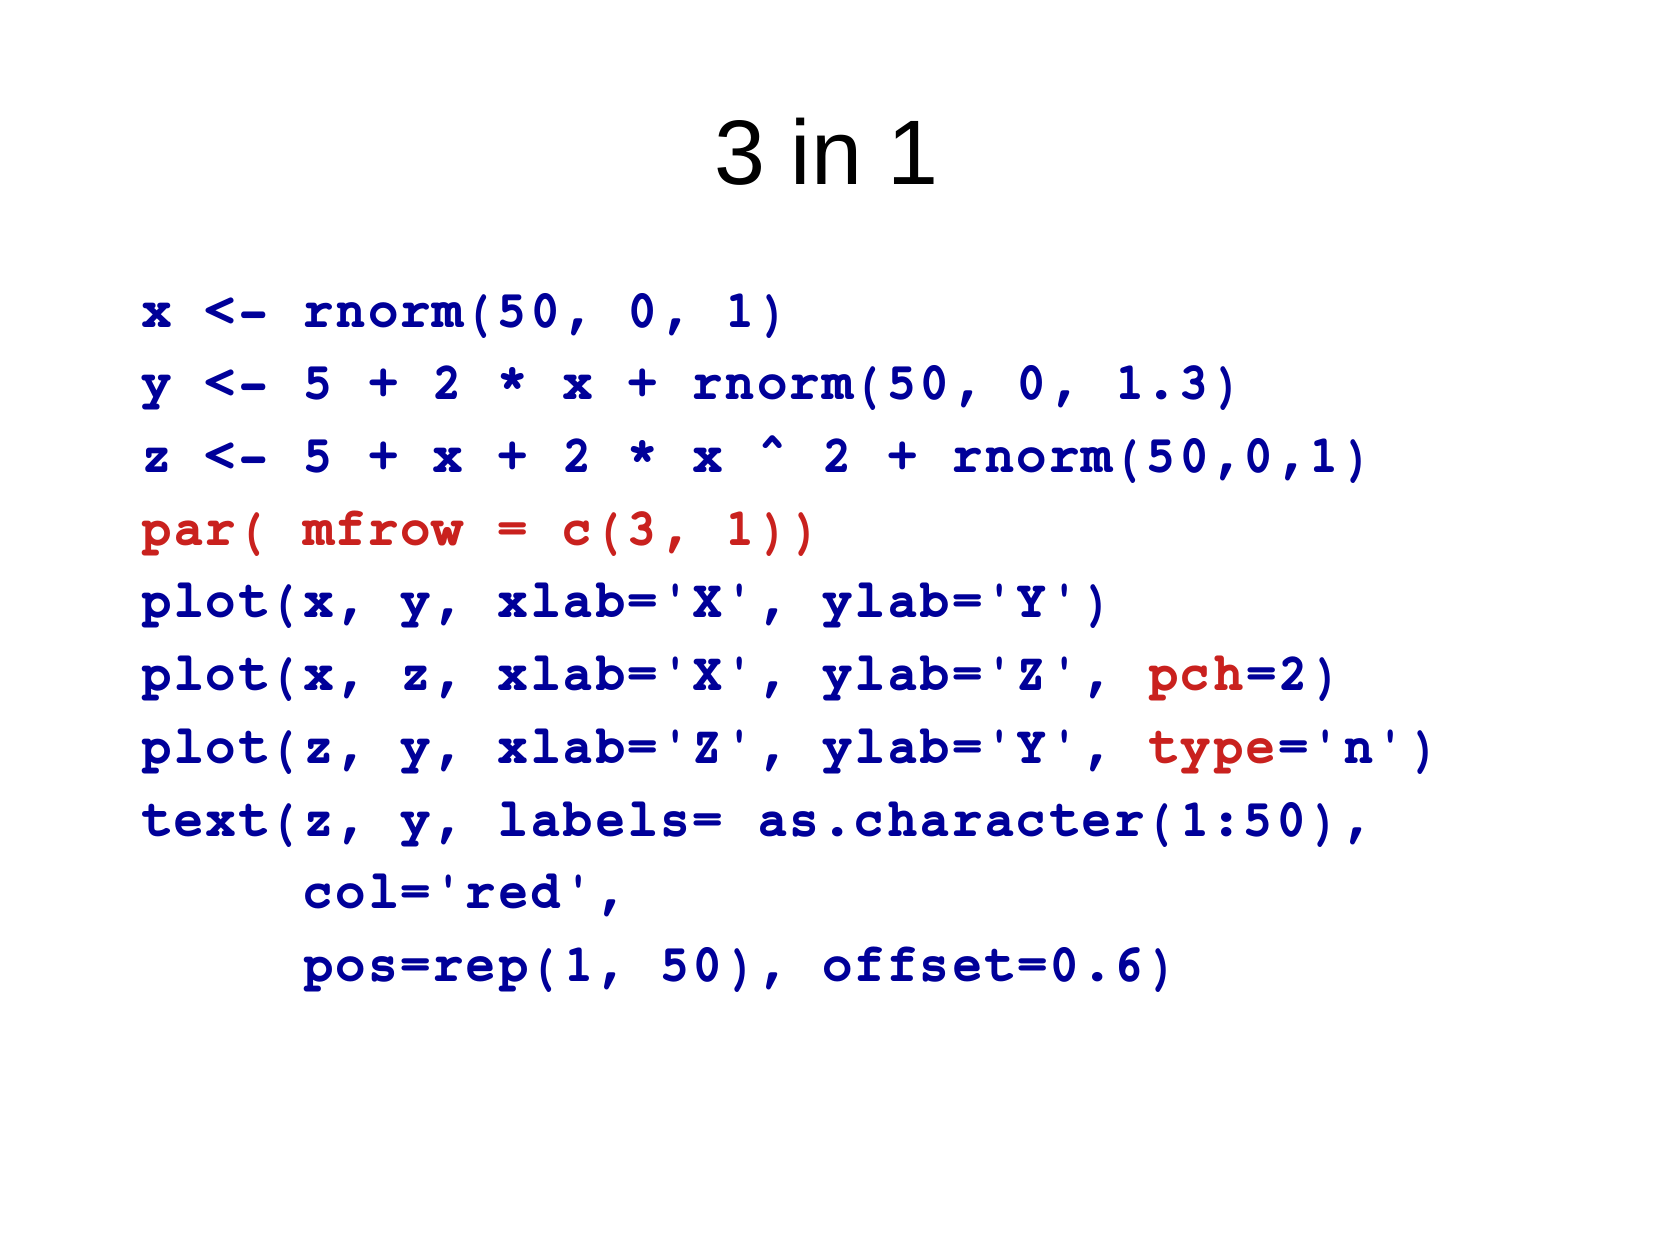

# 3 in 1
x <- rnorm(50, 0, 1)
y <- 5 + 2 * x + rnorm(50, 0, 1.3)
z <- 5 + x + 2 * x ^ 2 + rnorm(50,0,1)
par( mfrow = c(3, 1))
plot(x, y, xlab='X', ylab='Y')
plot(x, z, xlab='X', ylab='Z', pch=2)
plot(z, y, xlab='Z', ylab='Y', type='n')
text(z, y, labels= as.character(1:50),
 col='red',
 pos=rep(1, 50), offset=0.6)